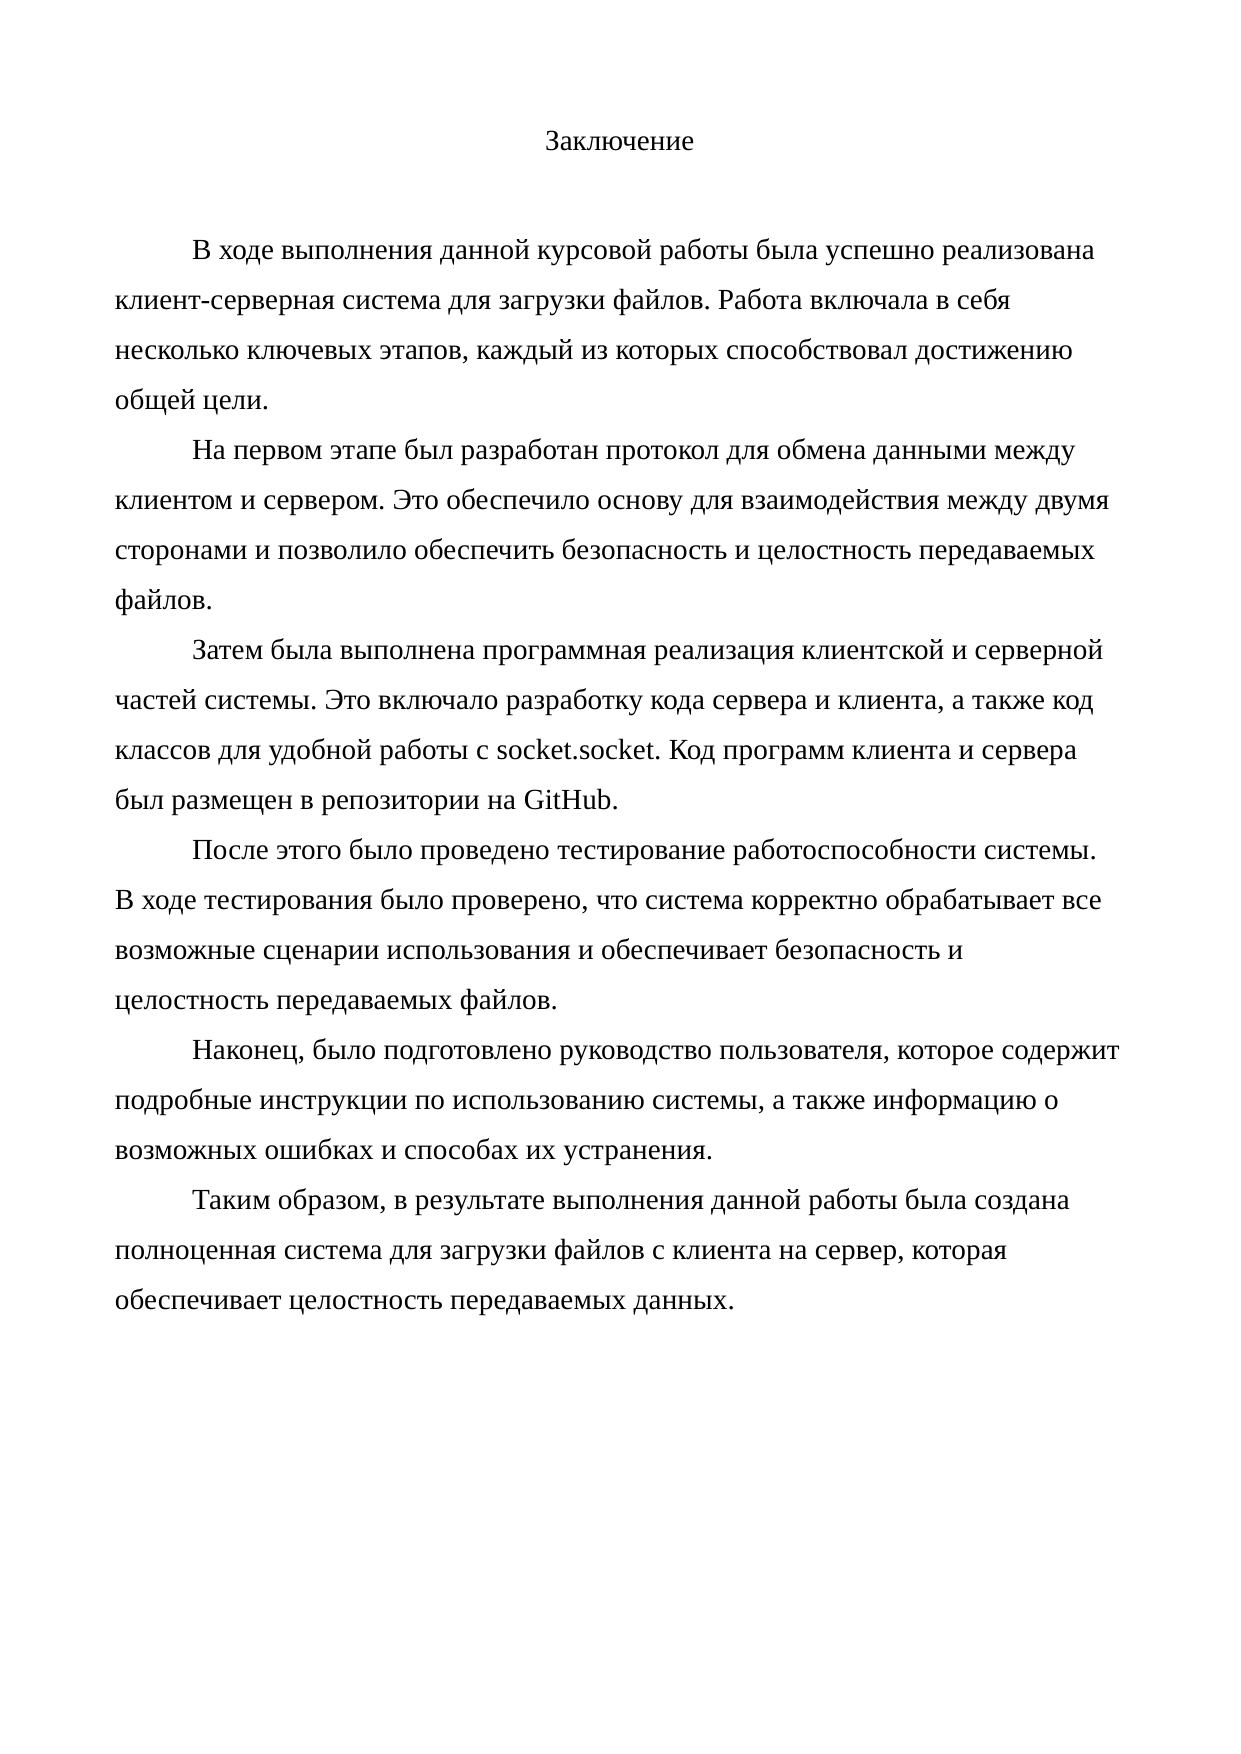

Заключение
В ходе выполнения данной курсовой работы была успешно реализована клиент-серверная система для загрузки файлов. Работа включала в себя несколько ключевых этапов, каждый из которых способствовал достижению общей цели.
На первом этапе был разработан протокол для обмена данными между клиентом и сервером. Это обеспечило основу для взаимодействия между двумя сторонами и позволило обеспечить безопасность и целостность передаваемых файлов.
Затем была выполнена программная реализация клиентской и серверной частей системы. Это включало разработку кода сервера и клиента, а также код классов для удобной работы с socket.socket. Код программ клиента и сервера был размещен в репозитории на GitHub.
После этого было проведено тестирование работоспособности системы. В ходе тестирования было проверено, что система корректно обрабатывает все возможные сценарии использования и обеспечивает безопасность и целостность передаваемых файлов.
Наконец, было подготовлено руководство пользователя, которое содержит подробные инструкции по использованию системы, а также информацию о возможных ошибках и способах их устранения.
Таким образом, в результате выполнения данной работы была создана полноценная система для загрузки файлов с клиента на сервер, которая обеспечивает целостность передаваемых данных.